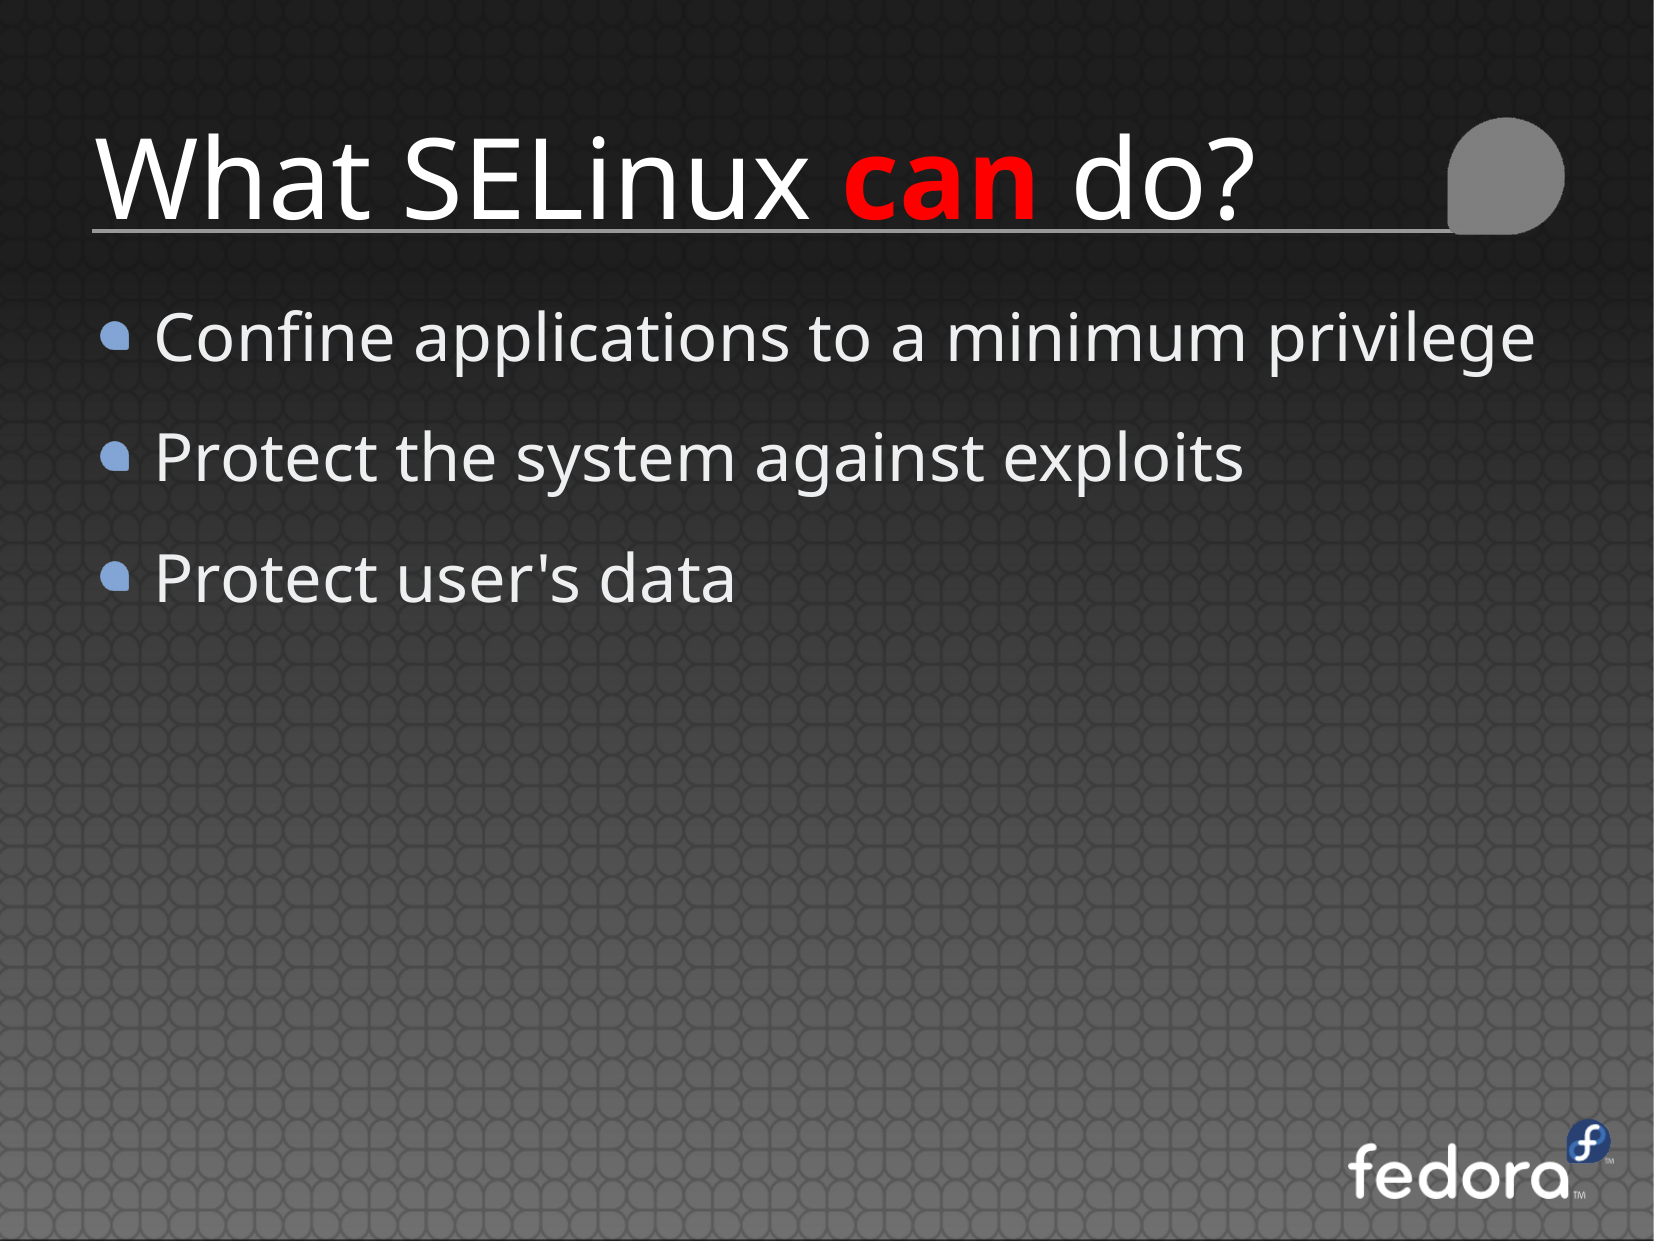

What SELinux can do?
# Confine applications to a minimum privilege
Protect the system against exploits
Protect user's data